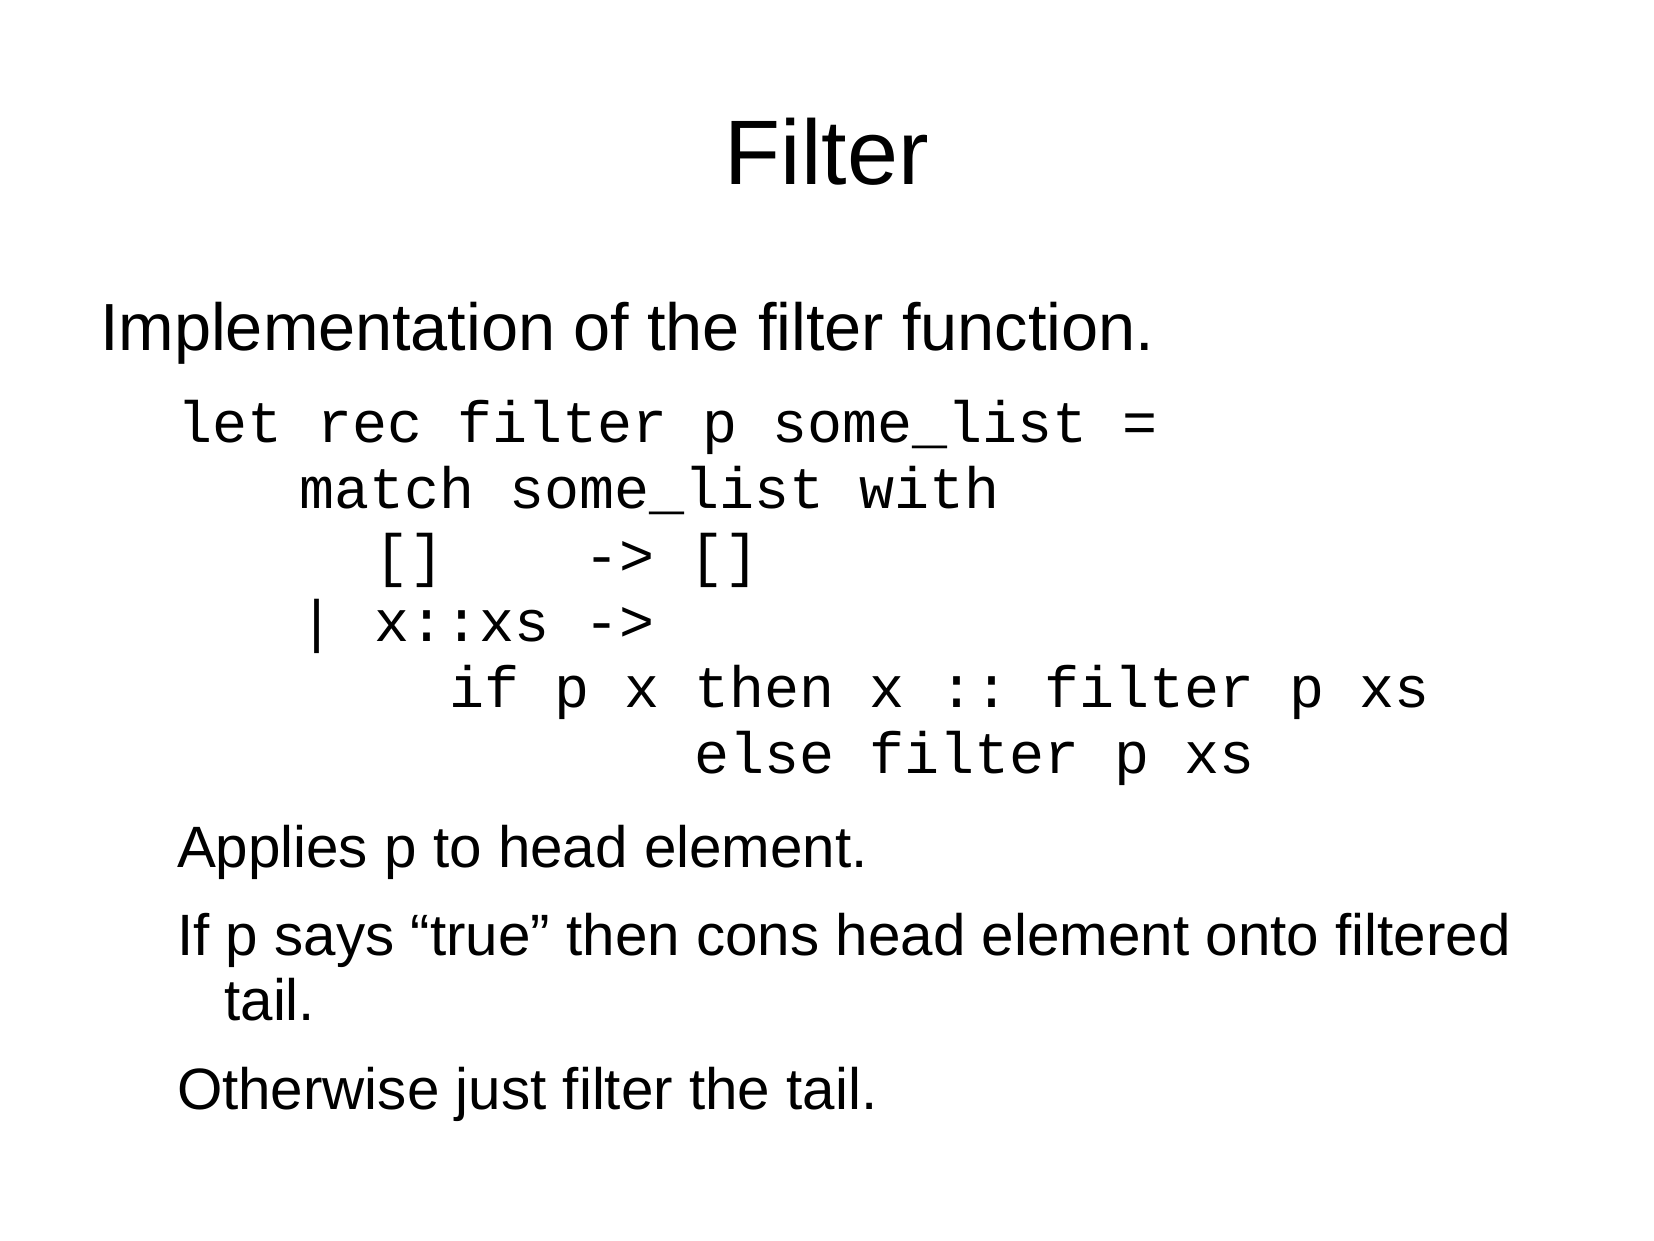

# Filter
Implementation of the filter function.
let rec filter p some_list =
	match some_list with
		[] -> []
	|	x::xs ->
			if p x then x :: filter p xs
			 else filter p xs
Applies p to head element.
If p says “true” then cons head element onto filtered tail.
Otherwise just filter the tail.